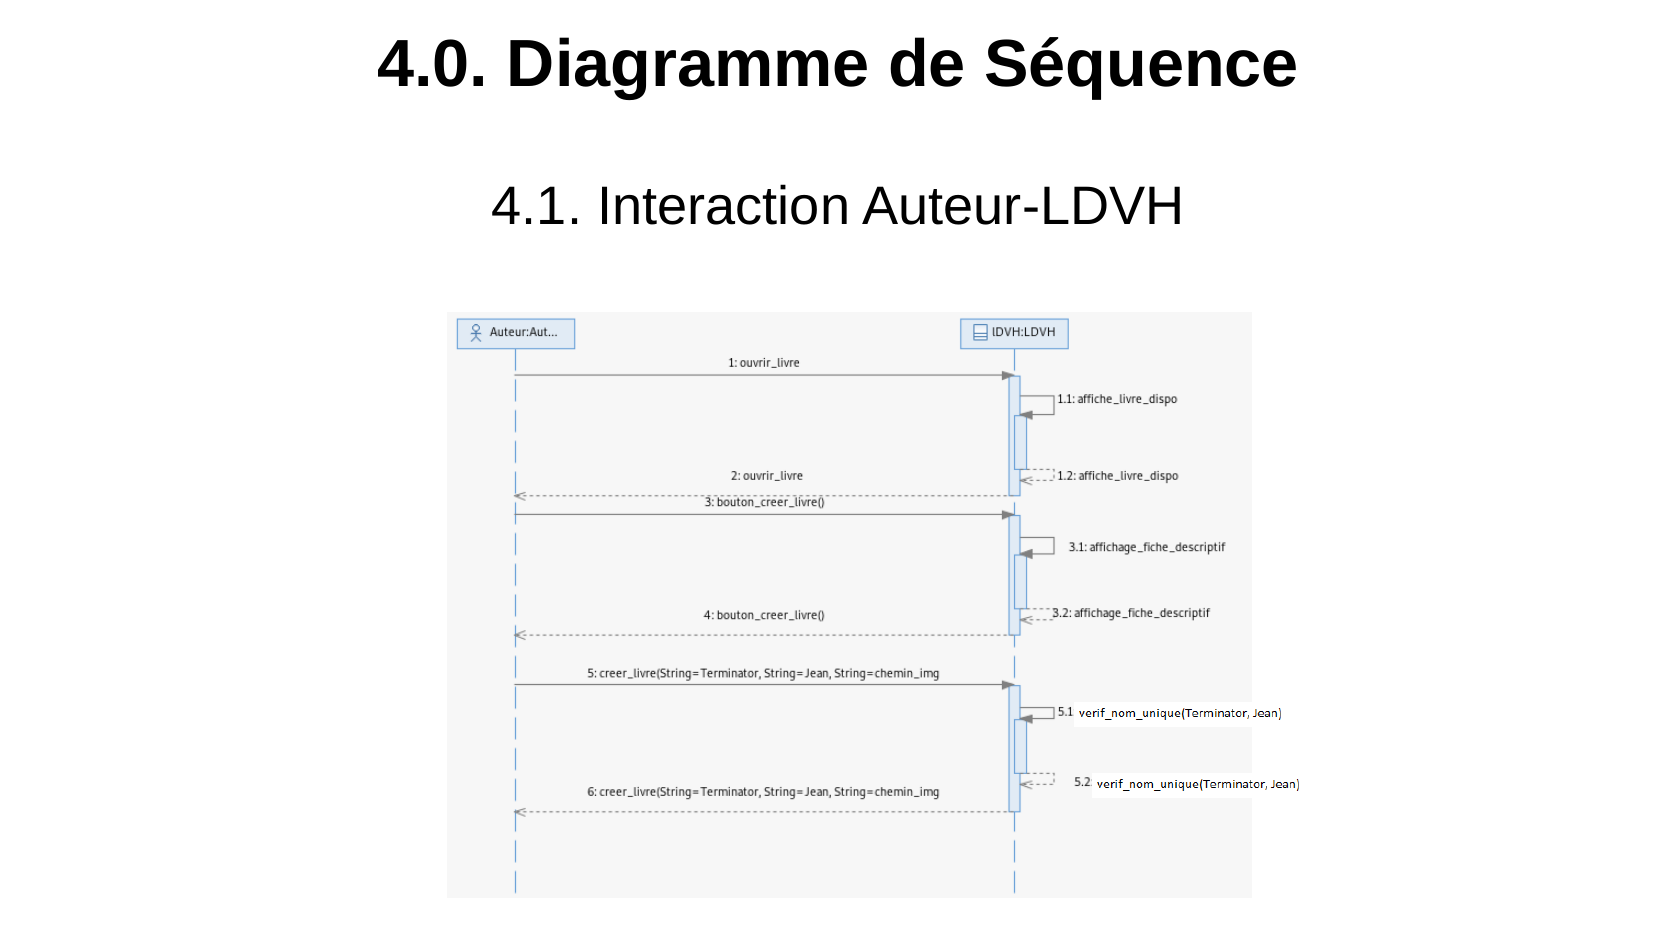

# 4.0. Diagramme de Séquence 4.1. Interaction Auteur-LDVH